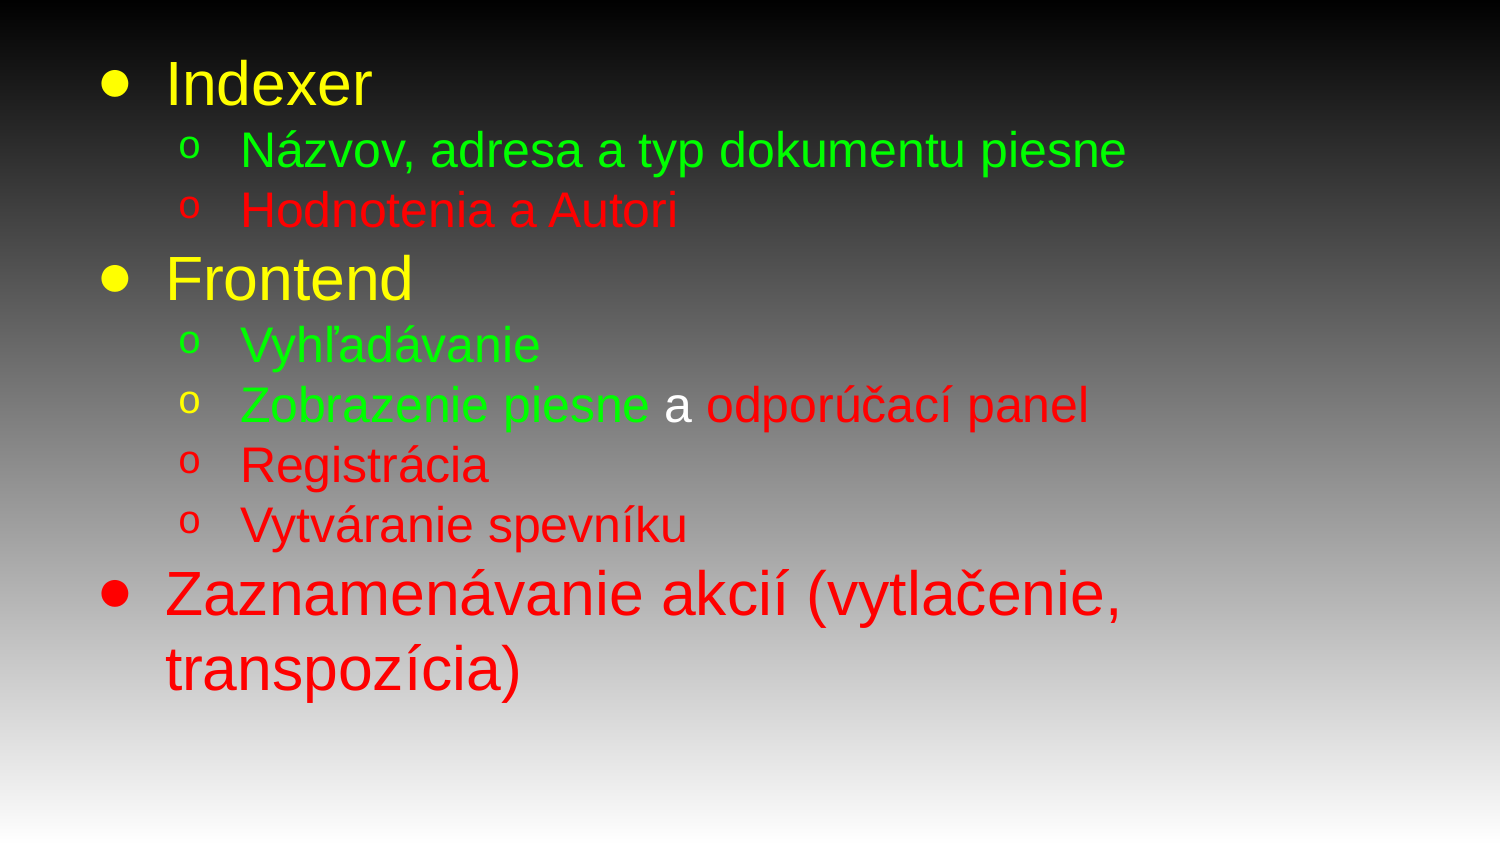

# Indexer
Názvov, adresa a typ dokumentu piesne
Hodnotenia a Autori
Frontend
Vyhľadávanie
Zobrazenie piesne a odporúčací panel
Registrácia
Vytváranie spevníku
Zaznamenávanie akcií (vytlačenie, transpozícia)